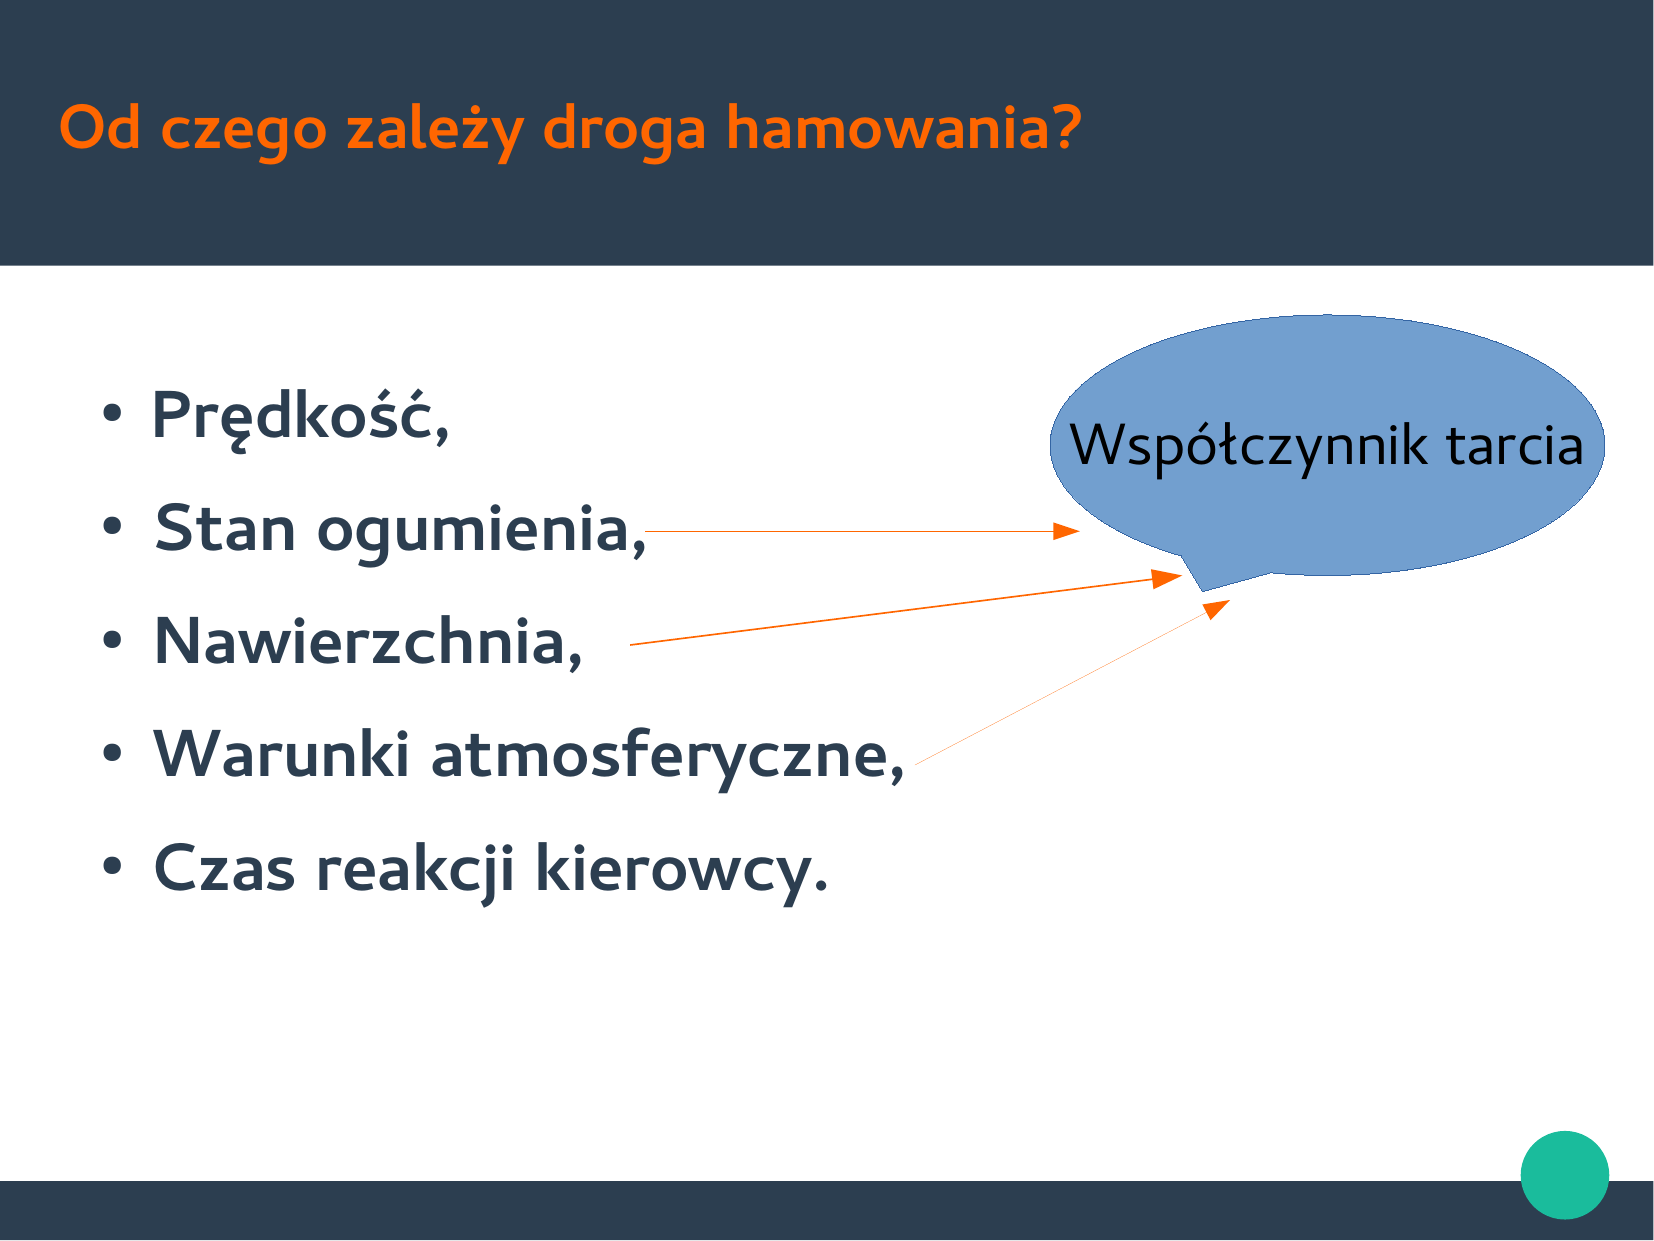

# Od czego zależy droga hamowania?
Współczynnik tarcia
Prędkość,
Stan ogumienia,
Nawierzchnia,
Warunki atmosferyczne,
Czas reakcji kierowcy.